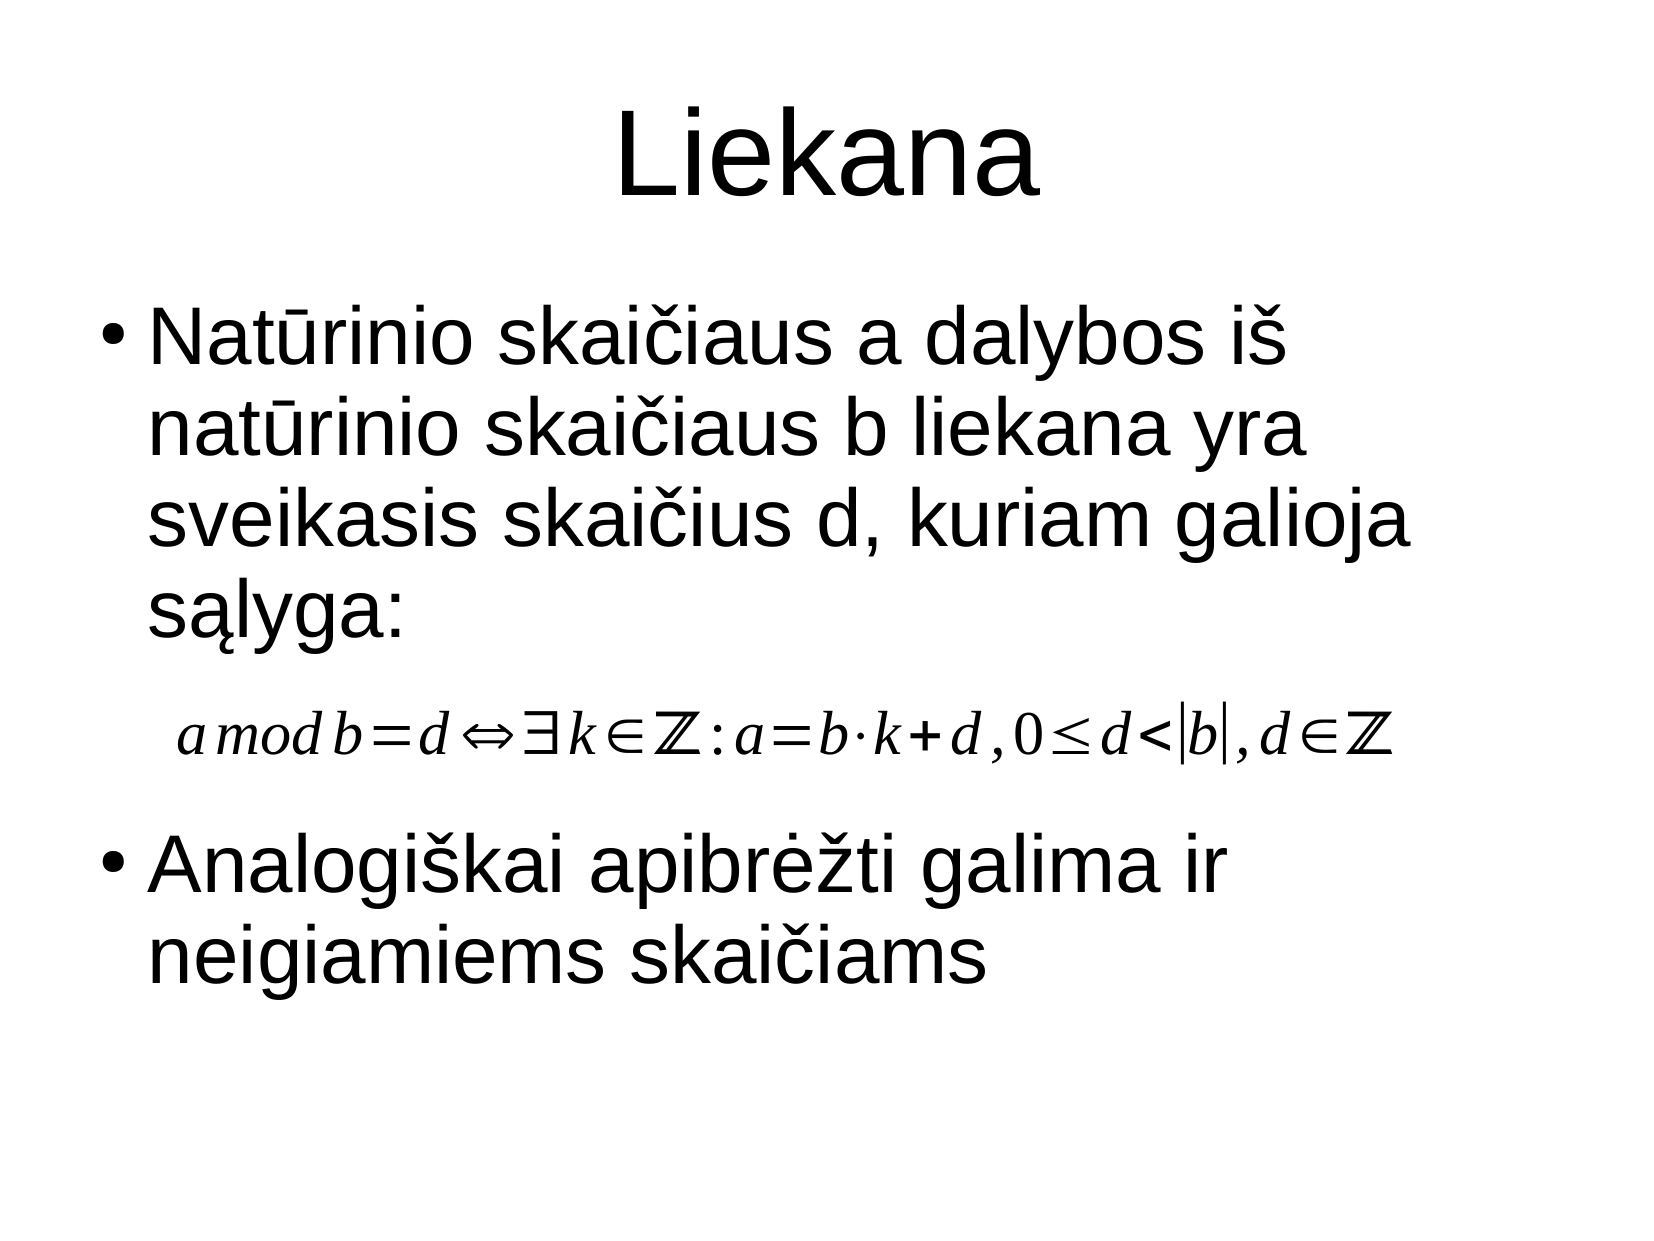

# Liekana
Natūrinio skaičiaus a dalybos iš natūrinio skaičiaus b liekana yra sveikasis skaičius d, kuriam galioja sąlyga:
Analogiškai apibrėžti galima ir neigiamiems skaičiams